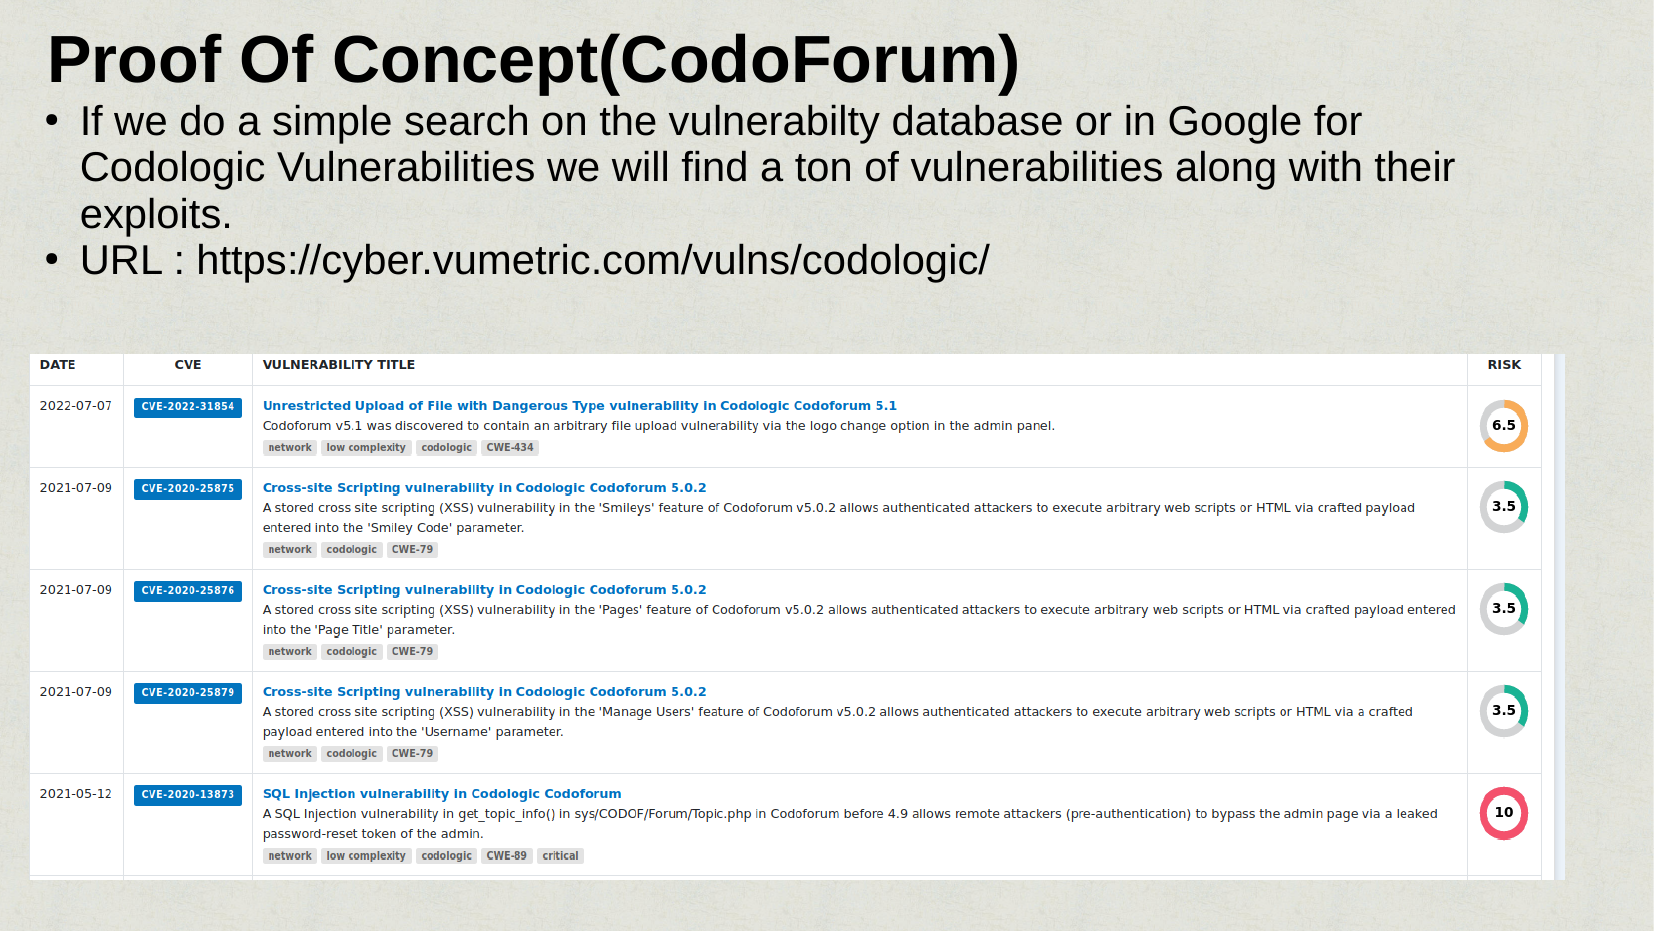

# Proof Of Concept(CodoForum)
If we do a simple search on the vulnerabilty database or in Google for Codologic Vulnerabilities we will find a ton of vulnerabilities along with their exploits.
URL : https://cyber.vumetric.com/vulns/codologic/